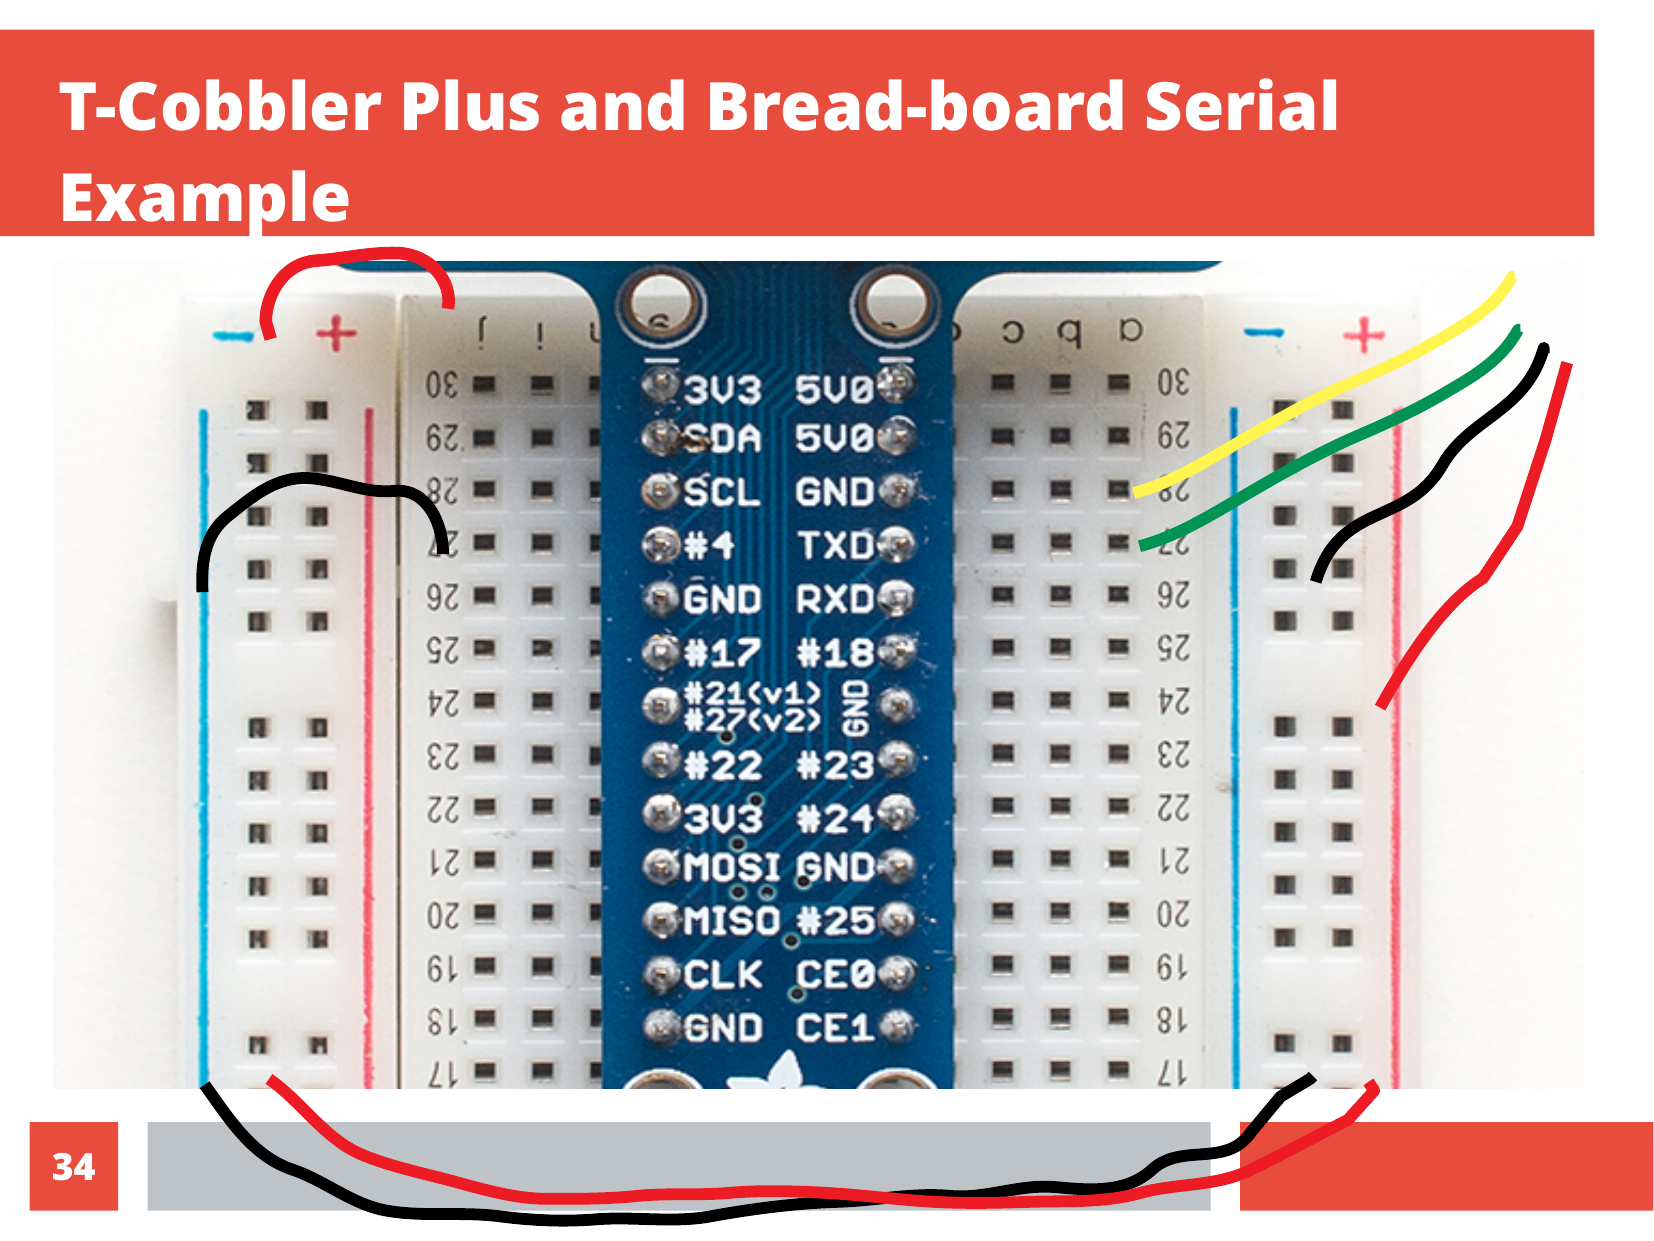

# T-Cobbler Plus and Bread-board Serial Example
34